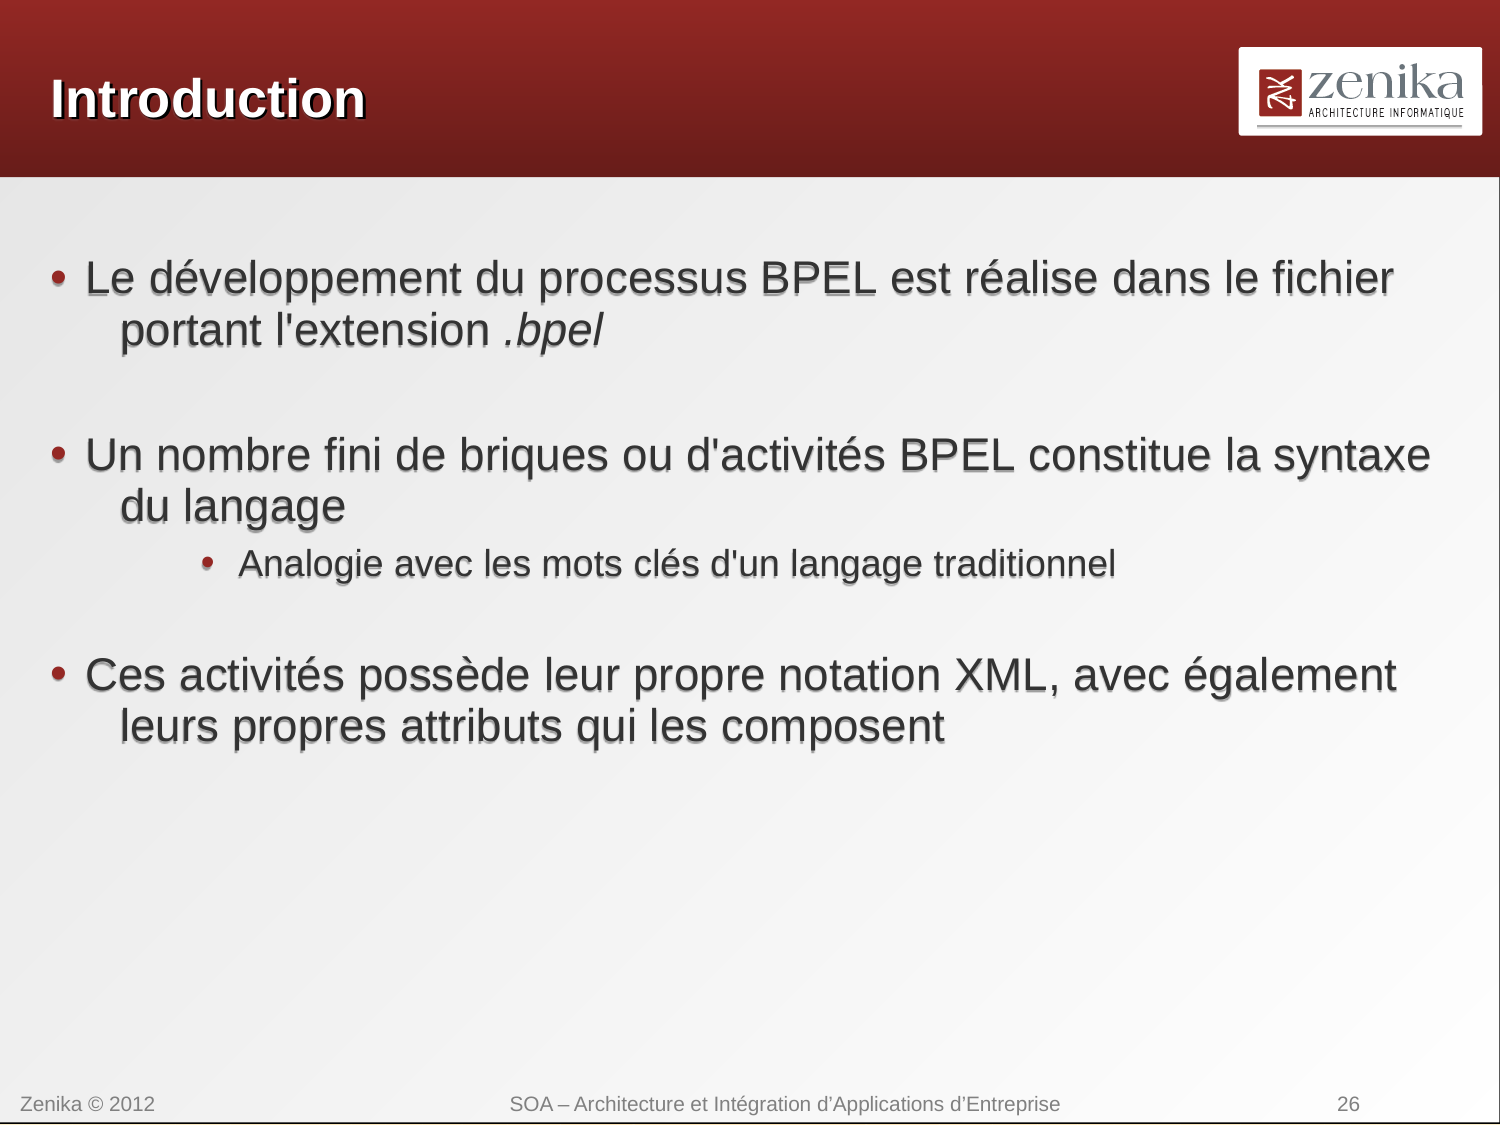

# Introduction
Le développement du processus BPEL est réalise dans le fichier portant l'extension .bpel
Un nombre fini de briques ou d'activités BPEL constitue la syntaxe du langage
Analogie avec les mots clés d'un langage traditionnel
Ces activités possède leur propre notation XML, avec également leurs propres attributs qui les composent